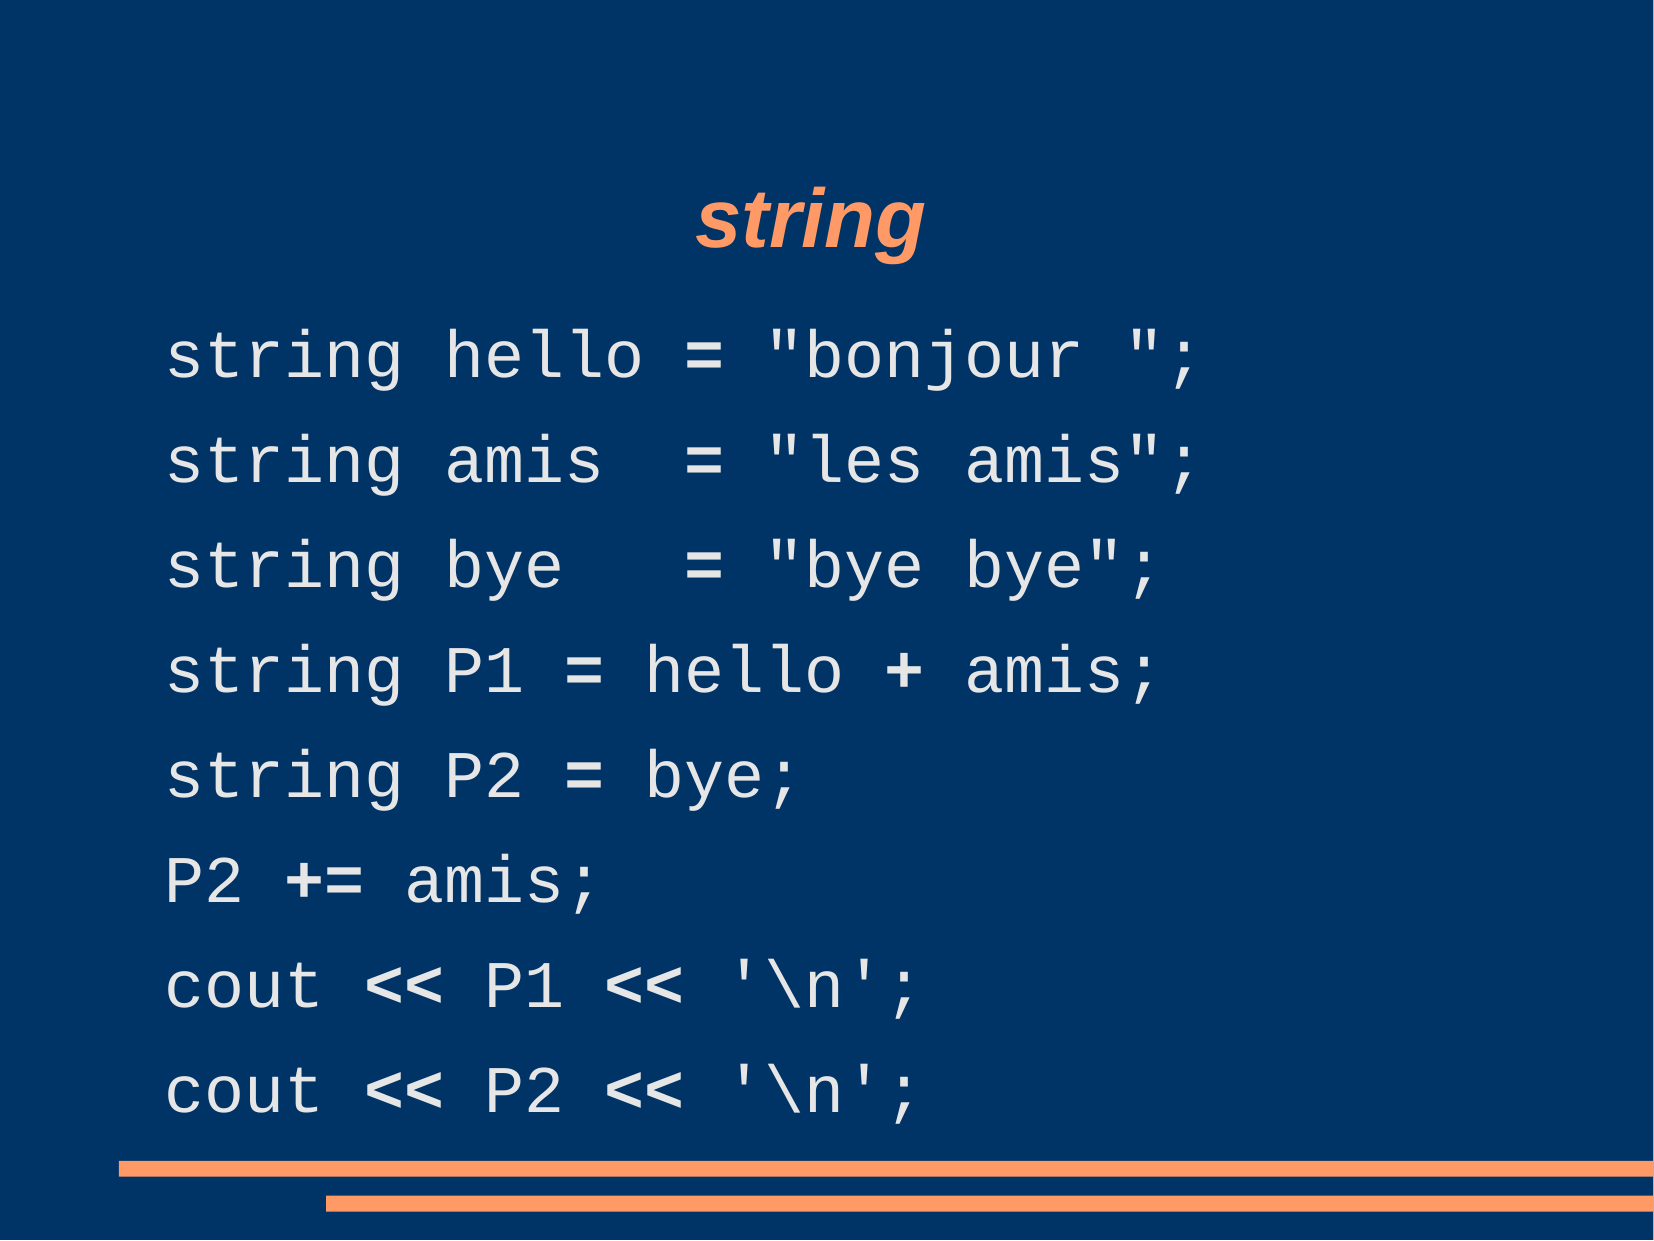

# string
string hello = "bonjour ";
string amis = "les amis";
string bye = "bye bye";
string P1 = hello + amis;
string P2 = bye;
P2 += amis;
cout << P1 << '\n';
cout << P2 << '\n';